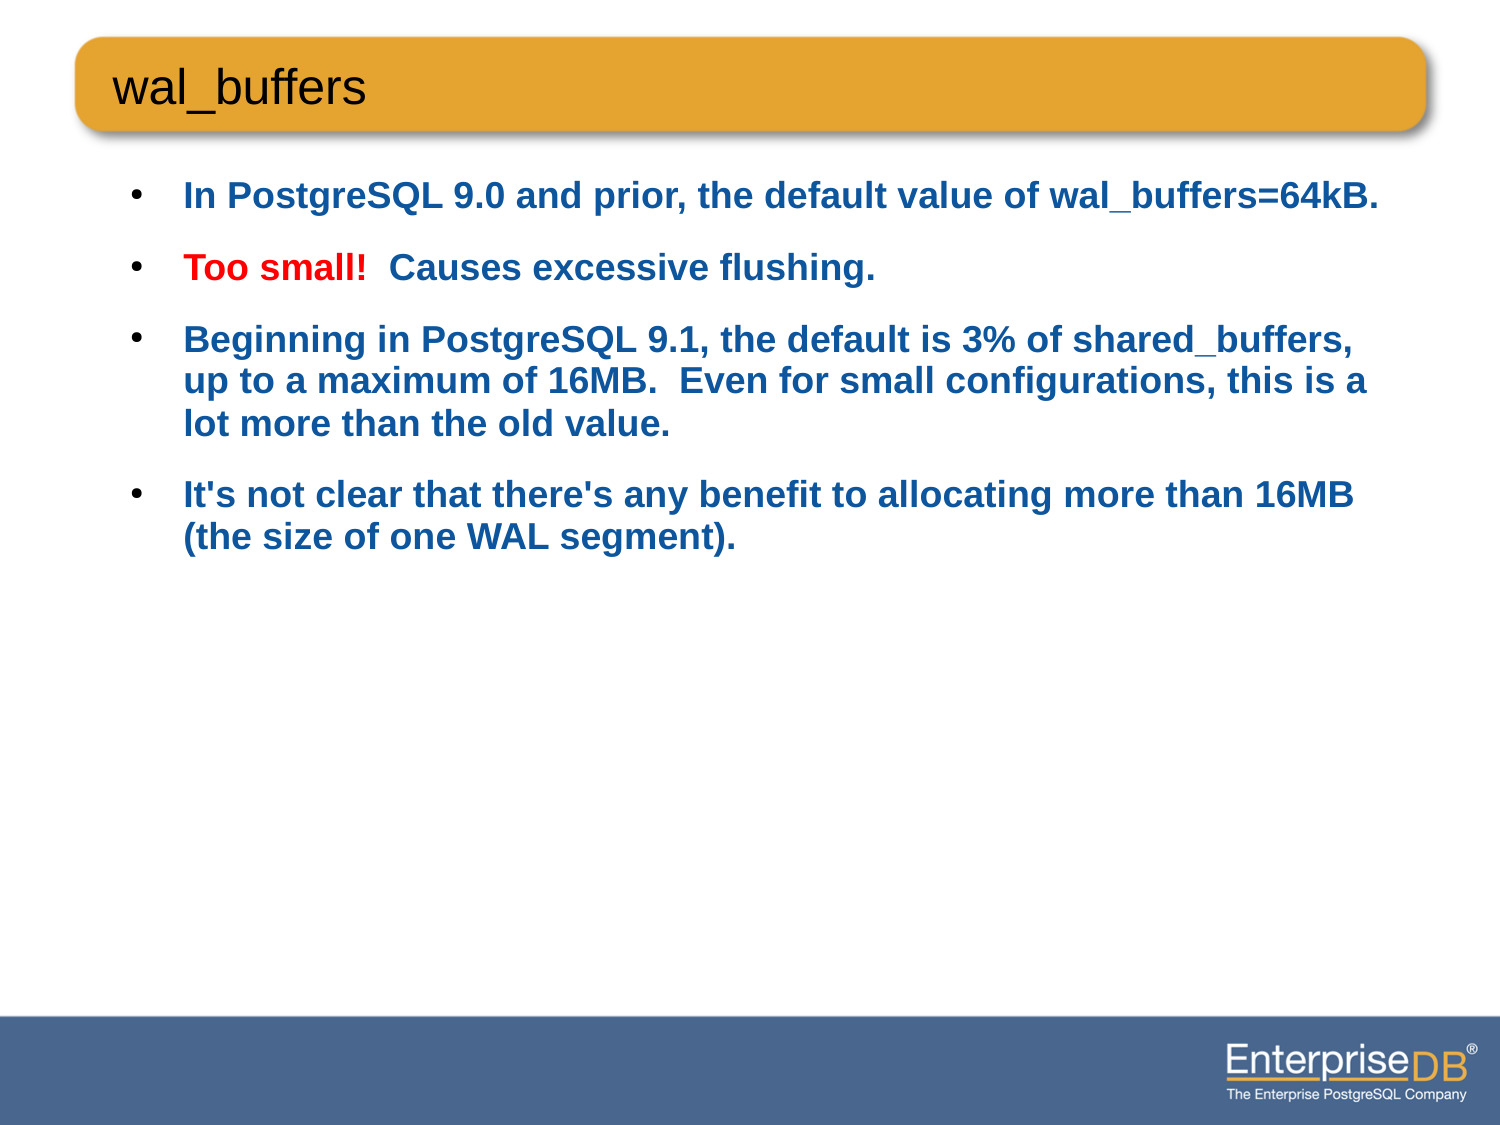

# wal_buffers
In PostgreSQL 9.0 and prior, the default value of wal_buffers=64kB.
Too small! Causes excessive flushing.
Beginning in PostgreSQL 9.1, the default is 3% of shared_buffers, up to a maximum of 16MB. Even for small configurations, this is a lot more than the old value.
It's not clear that there's any benefit to allocating more than 16MB (the size of one WAL segment).